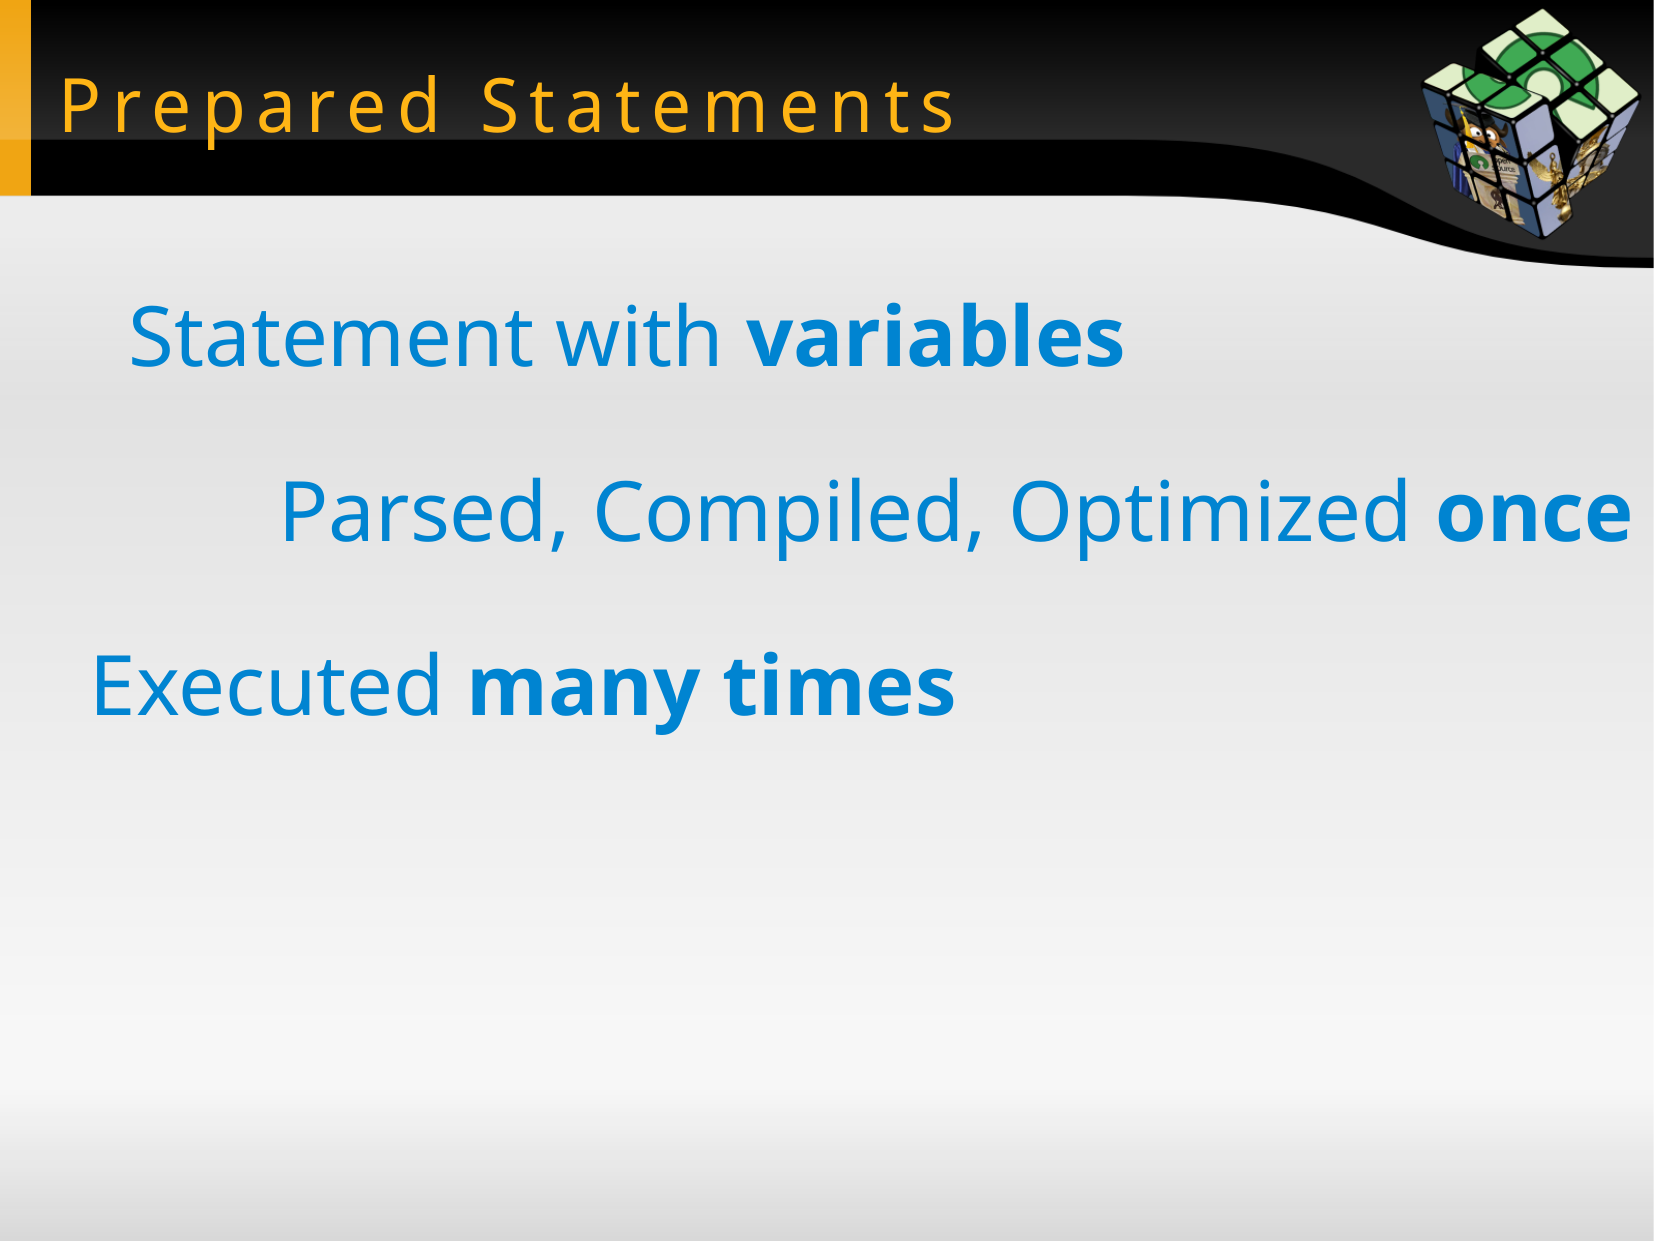

# Prepared Statements
Statement with variables
Parsed, Compiled, Optimized once
Executed many times